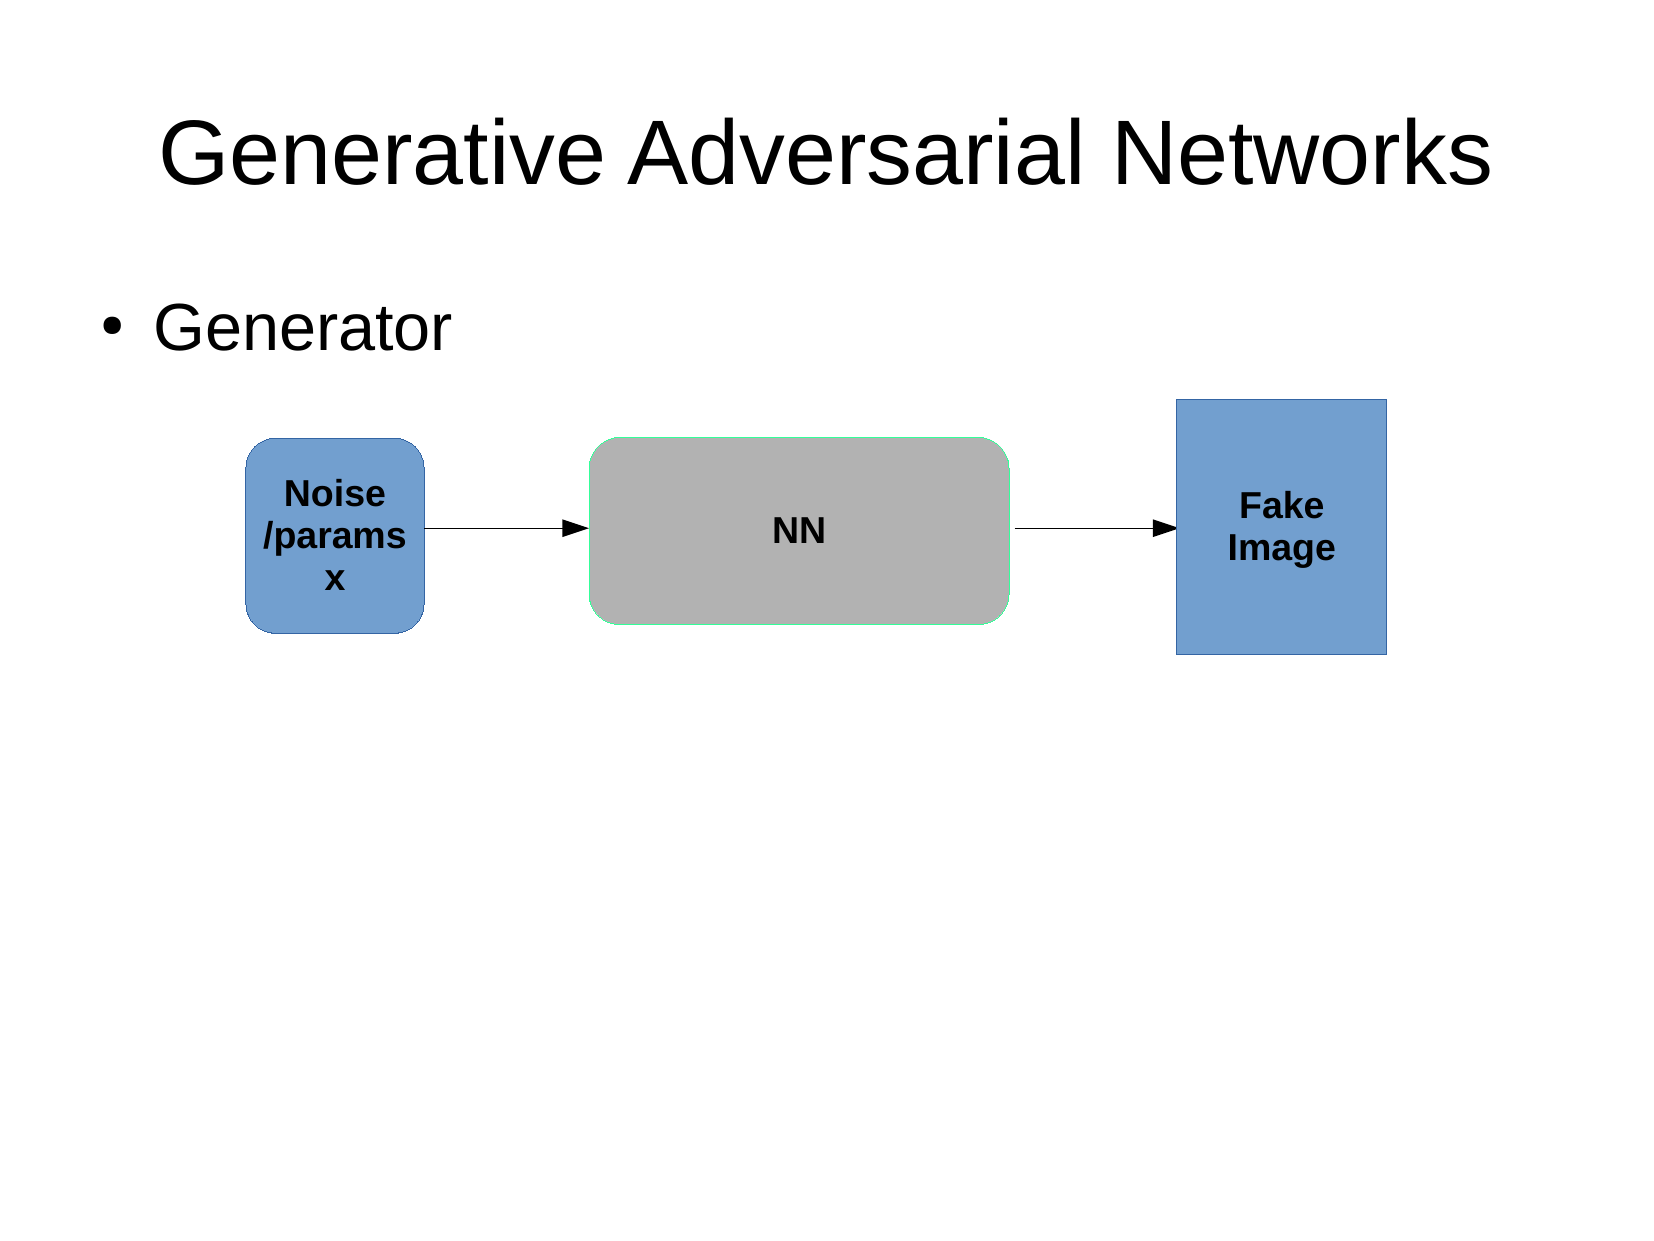

# Generative Adversarial Networks
Generator
Image
Fake
Image
NN
Noise
/params
x